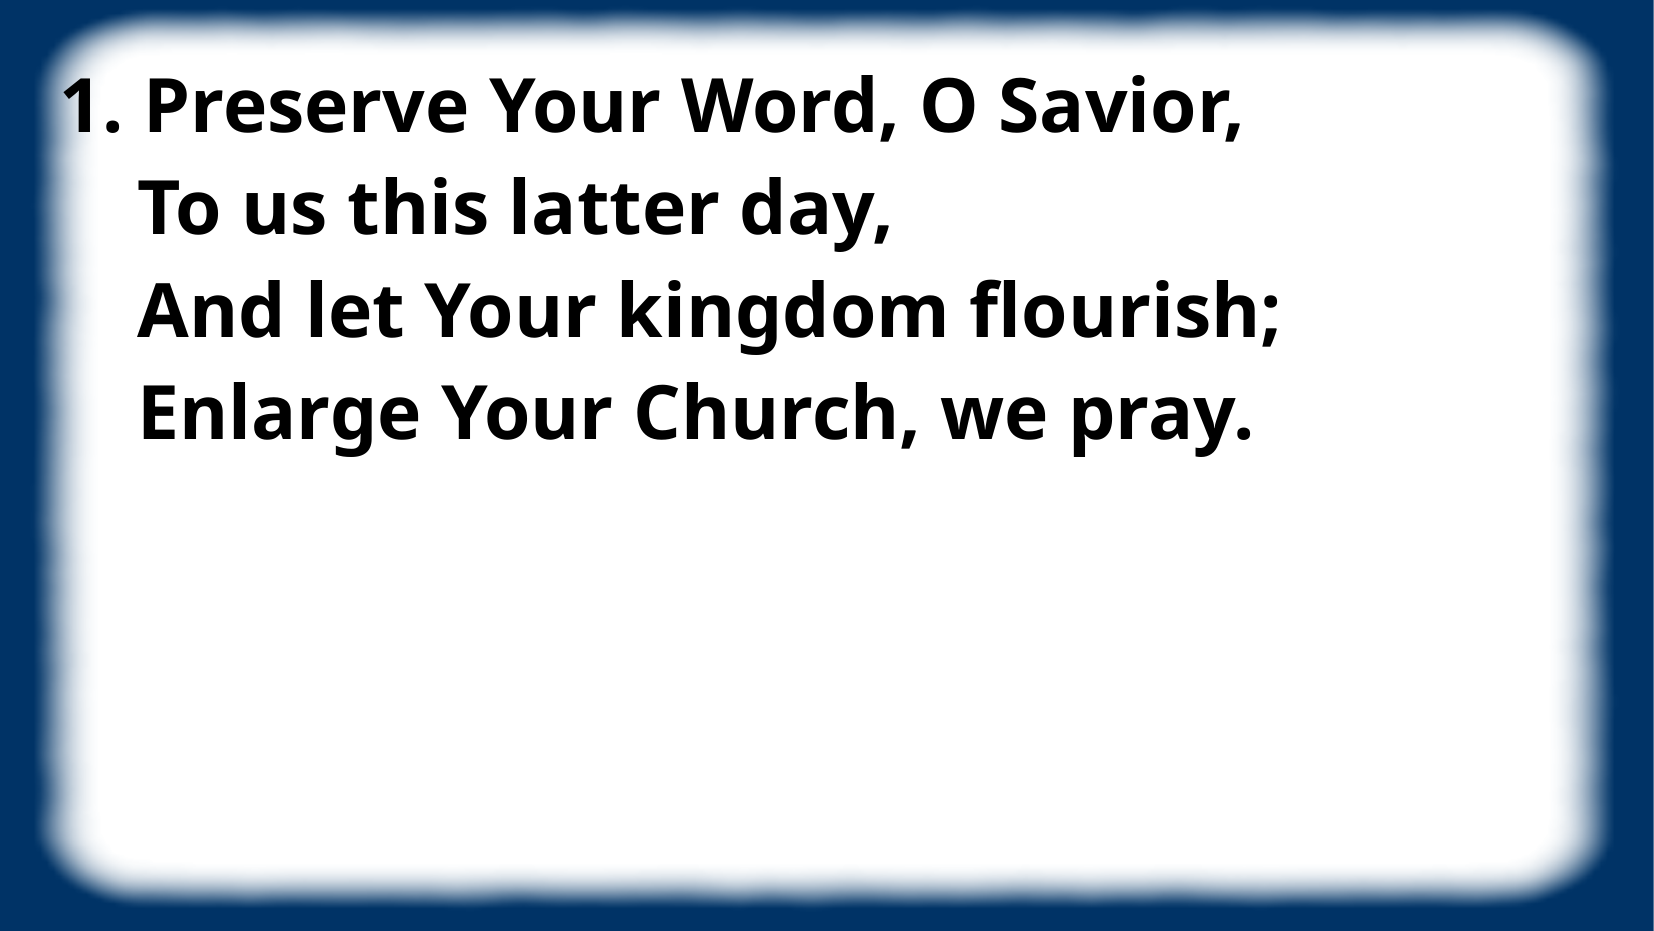

1. Preserve Your Word, O Savior,
 To us this latter day,
 And let Your kingdom flourish;
 Enlarge Your Church, we pray.